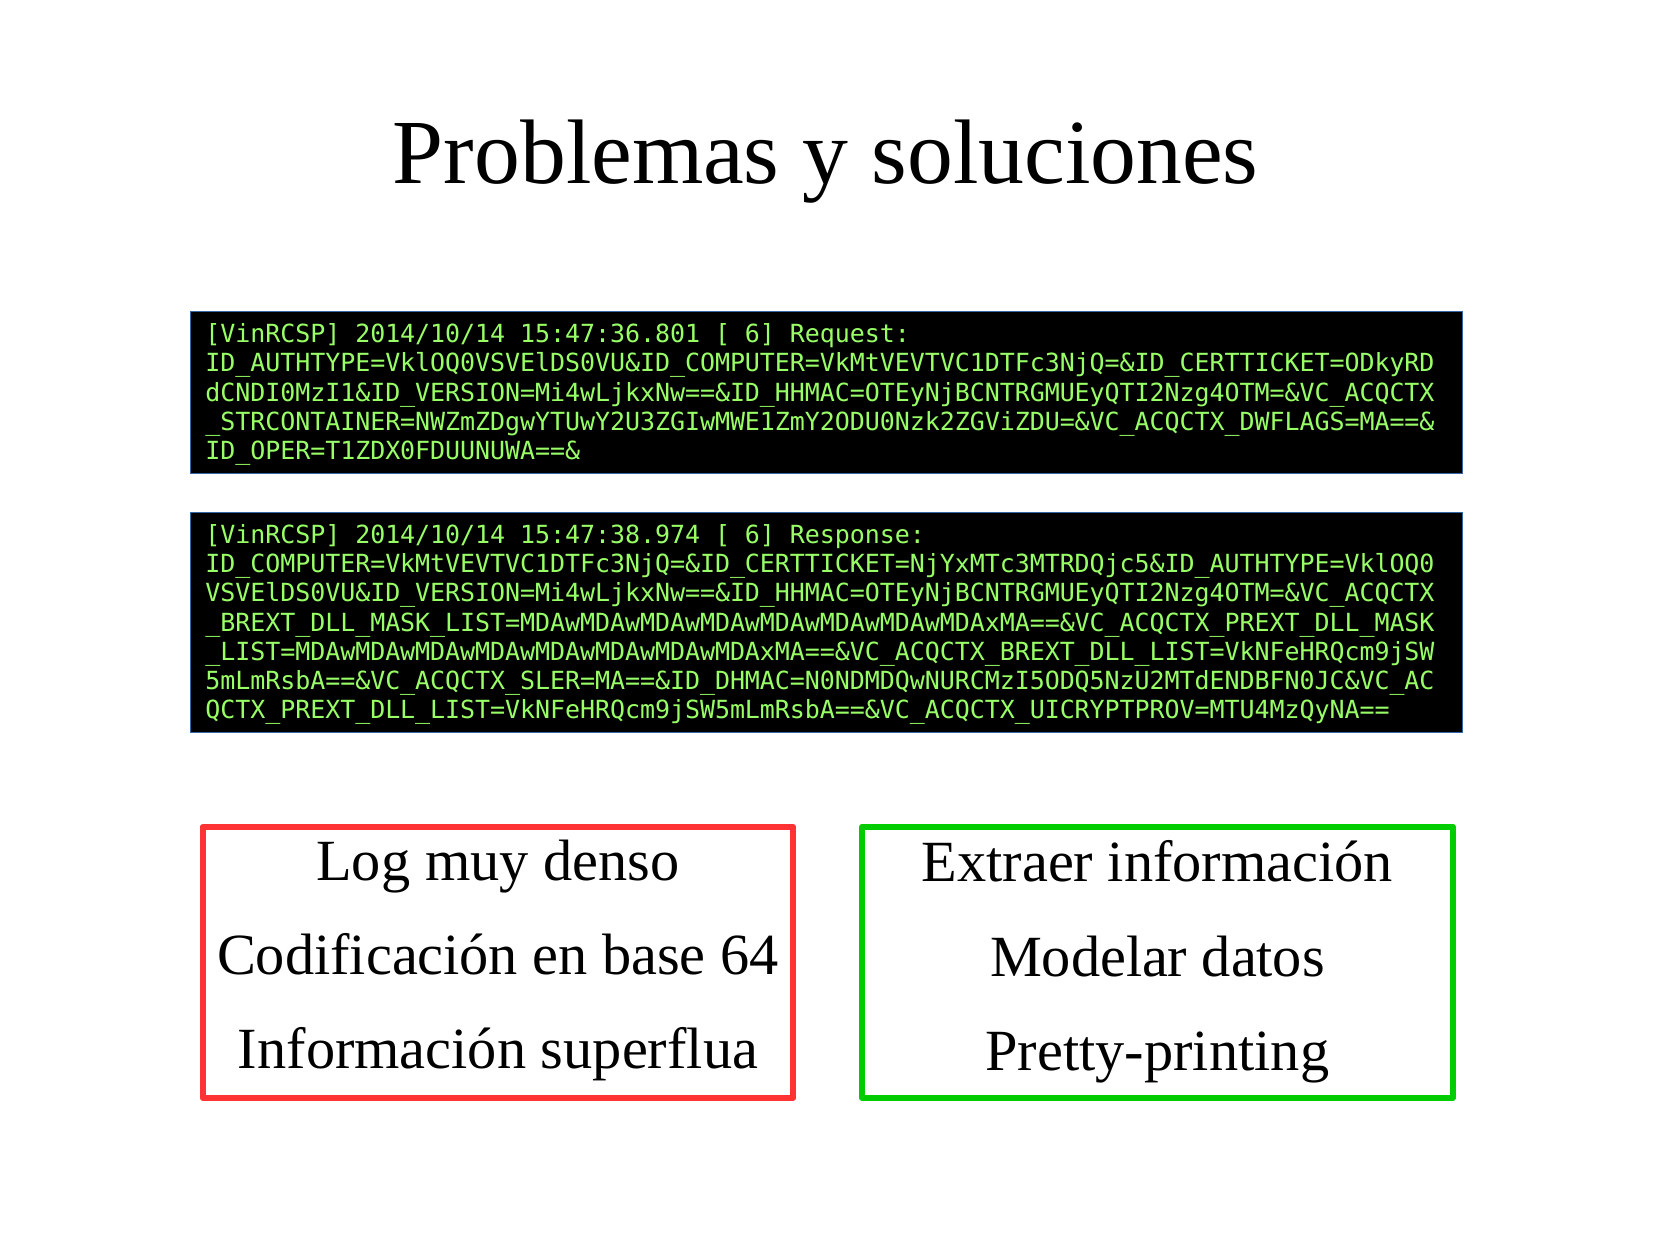

# Problemas y soluciones
[VinRCSP] 2014/10/14 15:47:36.801 [ 6] Request: ID_AUTHTYPE=VklOQ0VSVElDS0VU&ID_COMPUTER=VkMtVEVTVC1DTFc3NjQ=&ID_CERTTICKET=ODkyRDdCNDI0MzI1&ID_VERSION=Mi4wLjkxNw==&ID_HHMAC=OTEyNjBCNTRGMUEyQTI2Nzg4OTM=&VC_ACQCTX_STRCONTAINER=NWZmZDgwYTUwY2U3ZGIwMWE1ZmY2ODU0Nzk2ZGViZDU=&VC_ACQCTX_DWFLAGS=MA==&ID_OPER=T1ZDX0FDUUNUWA==&
[VinRCSP] 2014/10/14 15:47:38.974 [ 6] Response: ID_COMPUTER=VkMtVEVTVC1DTFc3NjQ=&ID_CERTTICKET=NjYxMTc3MTRDQjc5&ID_AUTHTYPE=VklOQ0VSVElDS0VU&ID_VERSION=Mi4wLjkxNw==&ID_HHMAC=OTEyNjBCNTRGMUEyQTI2Nzg4OTM=&VC_ACQCTX_BREXT_DLL_MASK_LIST=MDAwMDAwMDAwMDAwMDAwMDAwMDAwMDAxMA==&VC_ACQCTX_PREXT_DLL_MASK_LIST=MDAwMDAwMDAwMDAwMDAwMDAwMDAwMDAxMA==&VC_ACQCTX_BREXT_DLL_LIST=VkNFeHRQcm9jSW5mLmRsbA==&VC_ACQCTX_SLER=MA==&ID_DHMAC=N0NDMDQwNURCMzI5ODQ5NzU2MTdENDBFN0JC&VC_ACQCTX_PREXT_DLL_LIST=VkNFeHRQcm9jSW5mLmRsbA==&VC_ACQCTX_UICRYPTPROV=MTU4MzQyNA==
Log muy denso
Codificación en base 64
Información superflua
Extraer información
Modelar datos
Pretty-printing